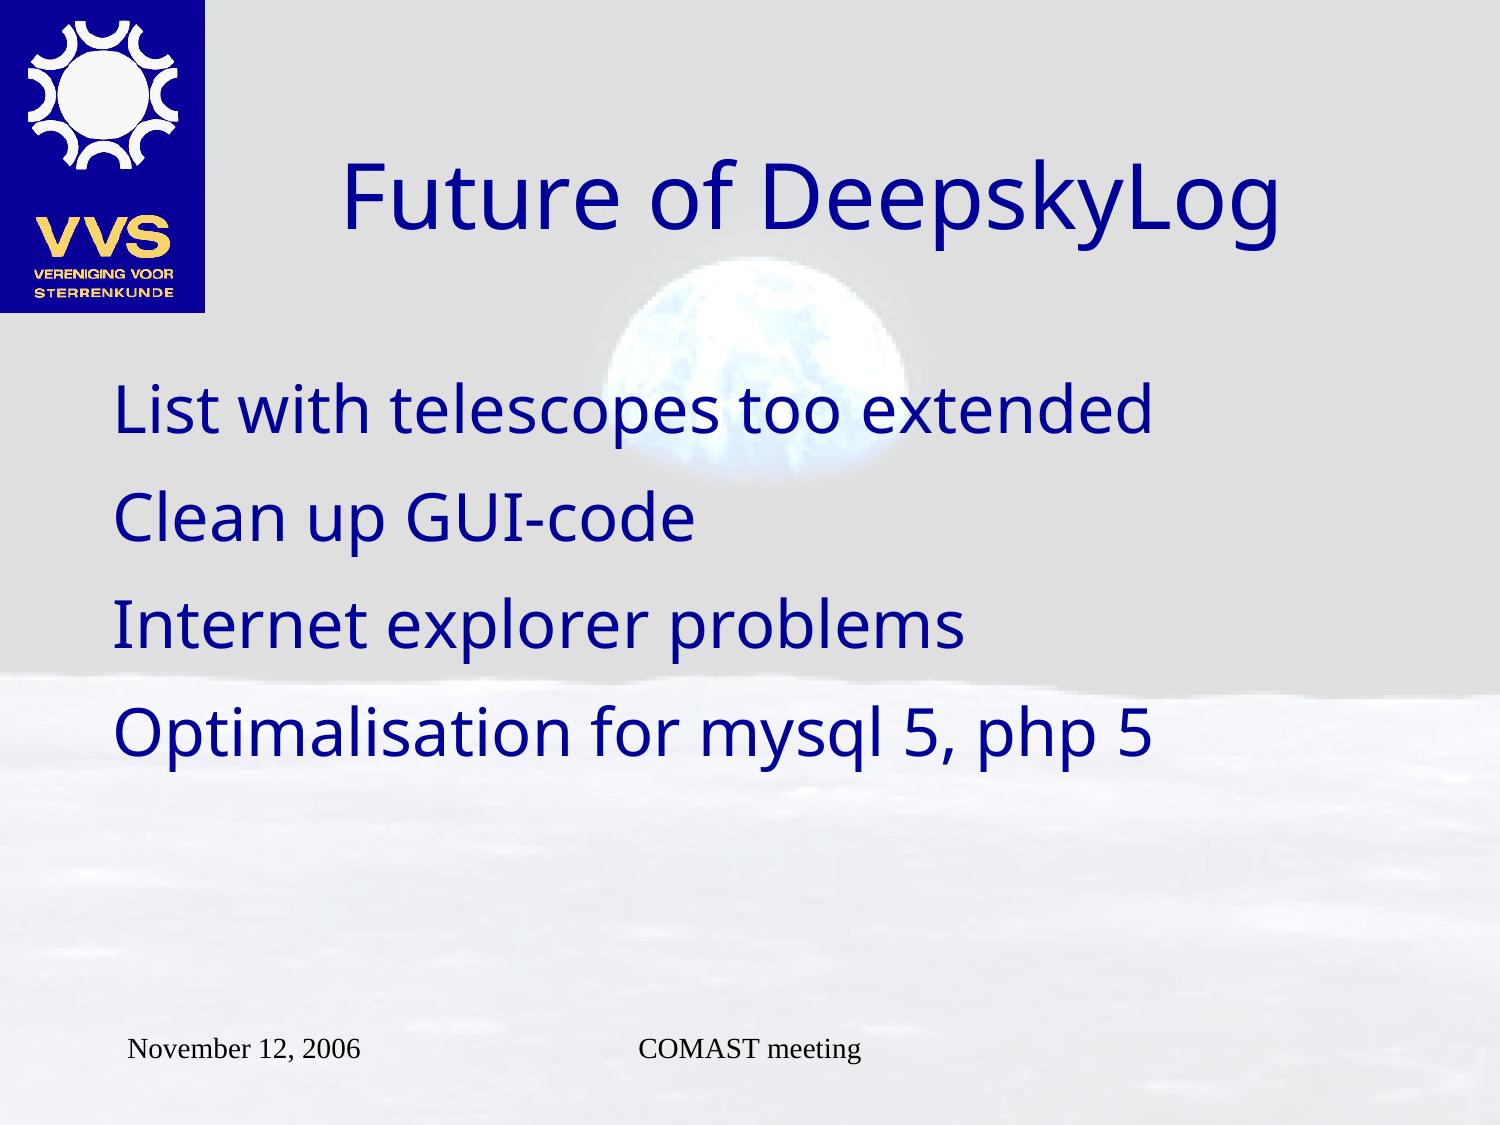

# Future of DeepskyLog
List with telescopes too extended
Clean up GUI-code
Internet explorer problems
Optimalisation for mysql 5, php 5
November 12, 2006
COMAST meeting